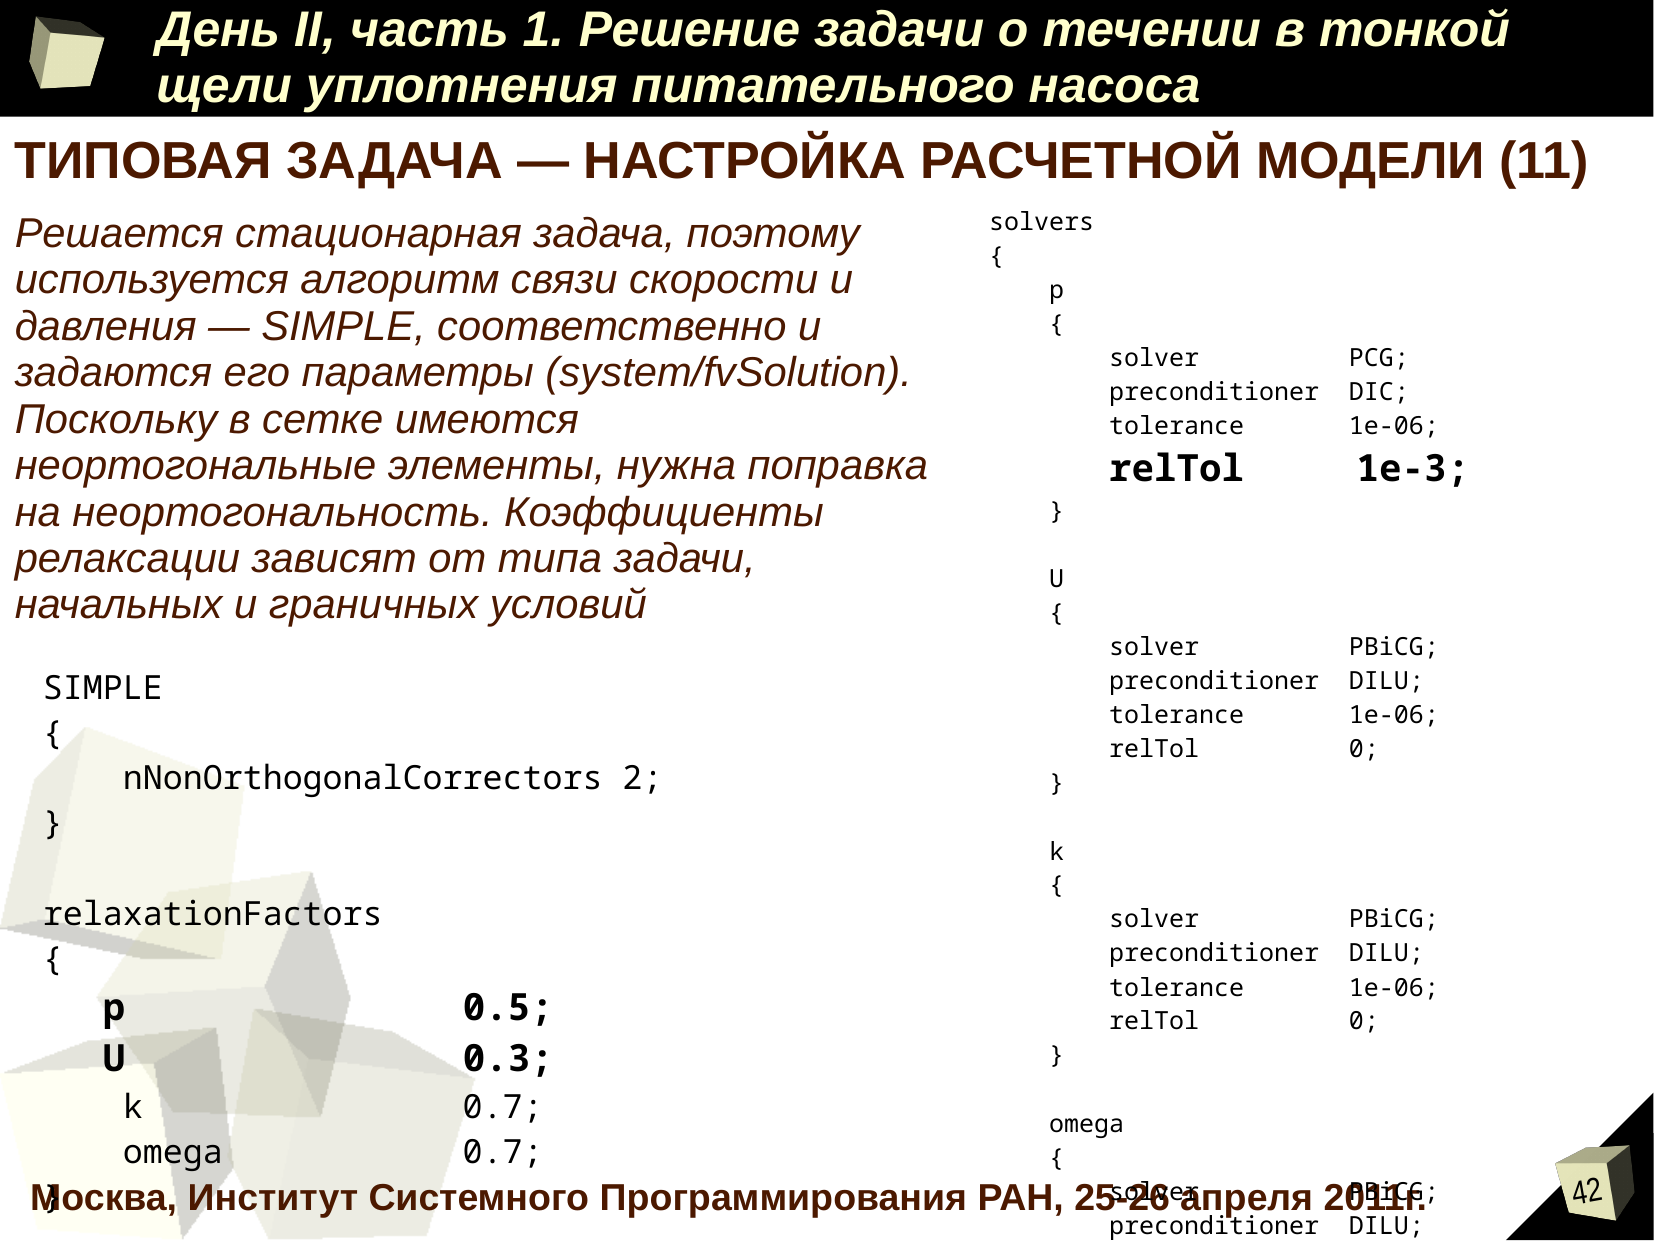

ТИПОВАЯ ЗАДАЧА — НАСТРОЙКА РАСЧЕТНОЙ МОДЕЛИ (11)
solvers
{
 p
 {
 solver PCG;
 preconditioner DIC;
 tolerance 1e-06;
 relTol 1e-3;
 }
 U
 {
 solver PBiCG;
 preconditioner DILU;
 tolerance 1e-06;
 relTol 0;
 }
 k
 {
 solver PBiCG;
 preconditioner DILU;
 tolerance 1e-06;
 relTol 0;
 }
 omega
 {
 solver PBiCG;
 preconditioner DILU;
 tolerance 1e-06;
 relTol 0;
 }
}
Решается стационарная задача, поэтому используется алгоритм связи скорости и давления — SIMPLE, соответственно и задаются его параметры (system/fvSolution). Поскольку в сетке имеются неортогональные элементы, нужна поправка на неортогональность. Коэффициенты релаксации зависят от типа задачи, начальных и граничных условий
SIMPLE
{
 nNonOrthogonalCorrectors 2;
}
relaxationFactors
{
 p 0.5;
 U 0.3;
 k 0.7;
 omega 0.7;
}